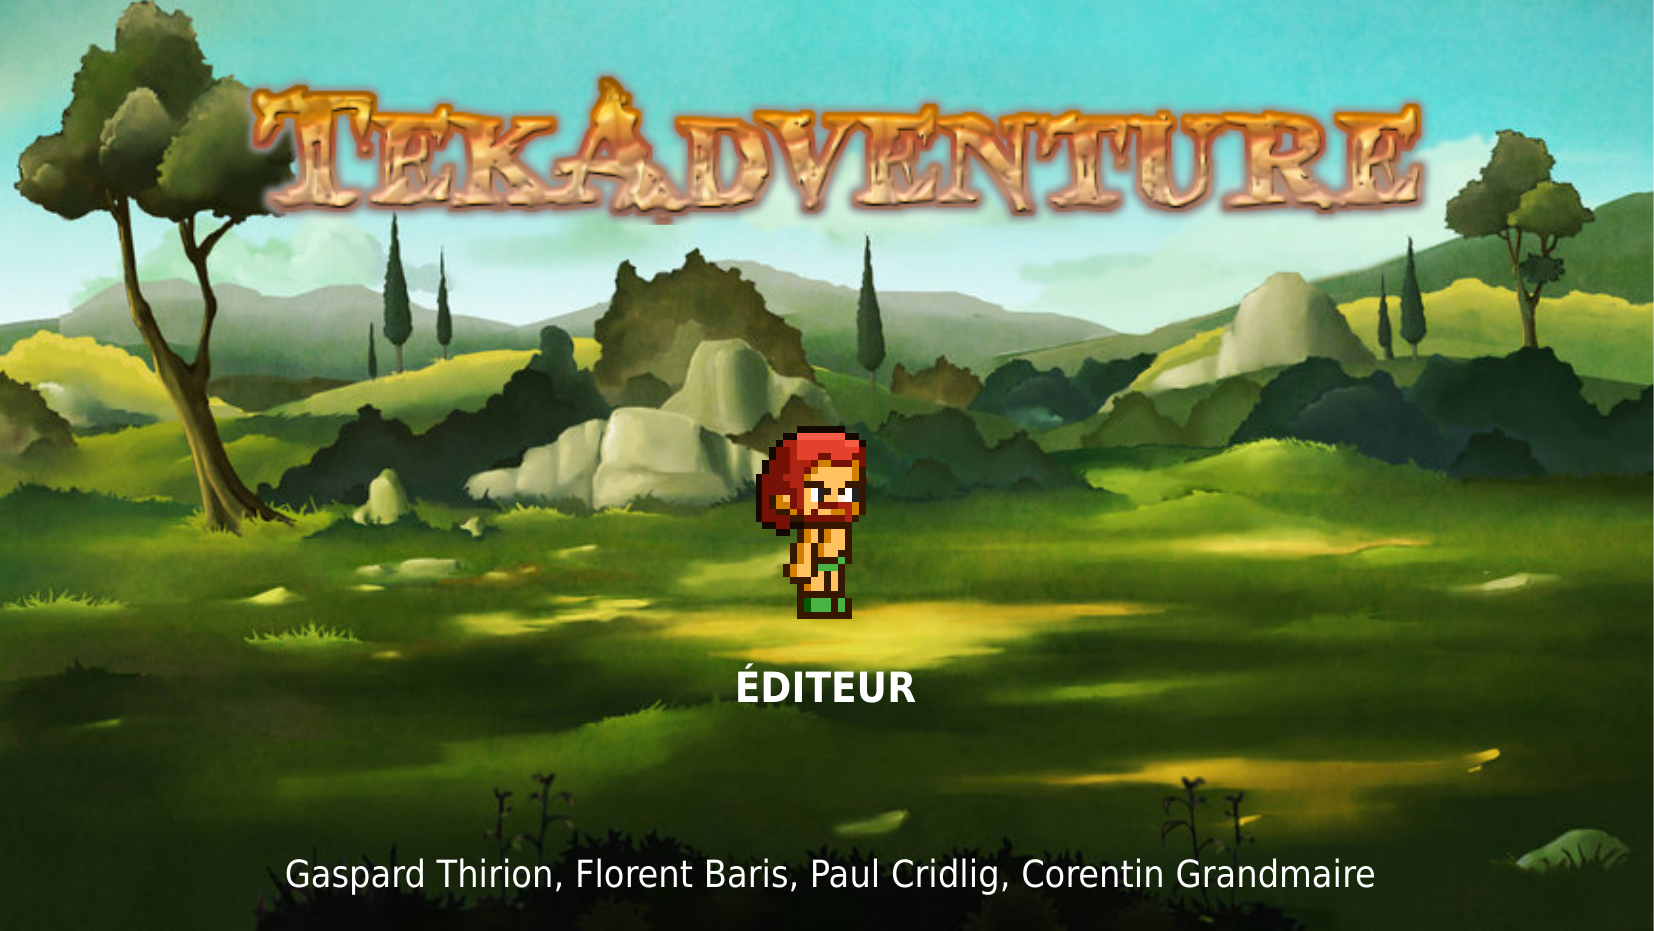

#
ÉDITEUR
Gaspard Thirion, Florent Baris, Paul Cridlig, Corentin Grandmaire
Gaspard Thirion, Florent Baris, Paul Cridlig, Corentin Grandmaire